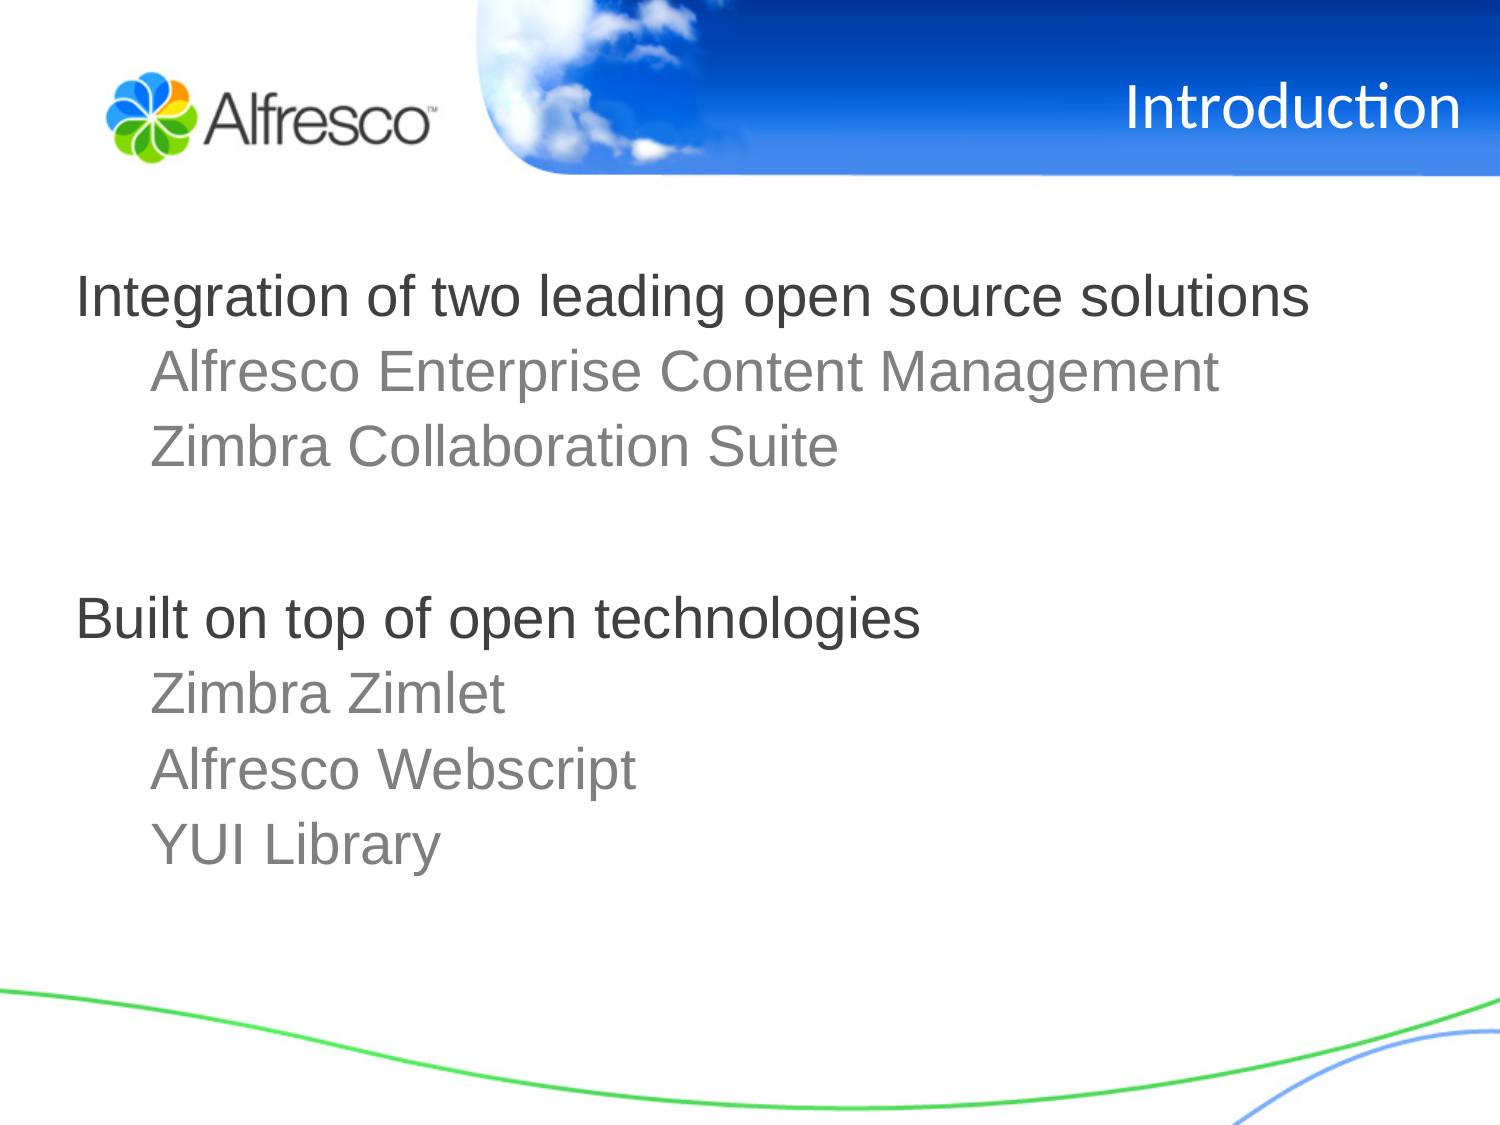

# Introduction
Integration of two leading open source solutions
Alfresco Enterprise Content Management
Zimbra Collaboration Suite
Built on top of open technologies
Zimbra Zimlet
Alfresco Webscript
YUI Library